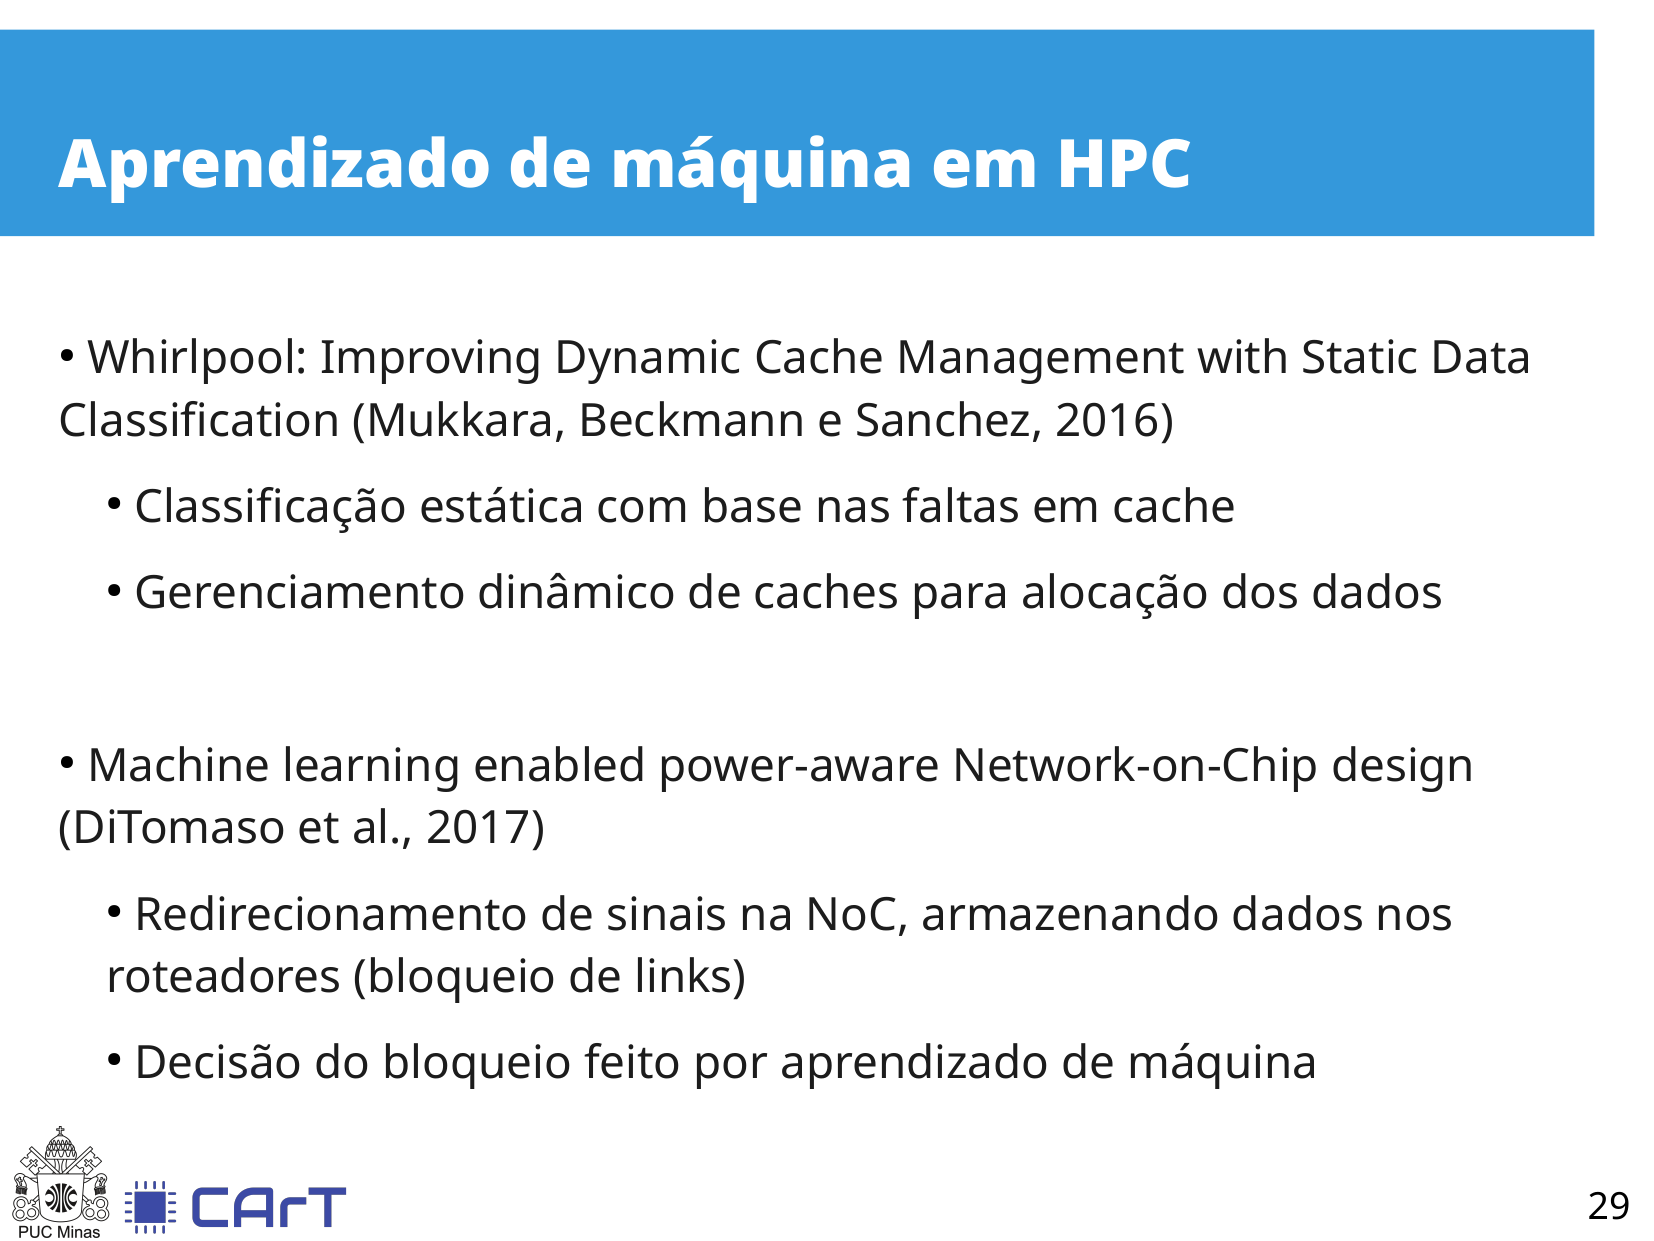

# Aprendizado de máquina em HPC
 Whirlpool: Improving Dynamic Cache Management with Static Data Classification (Mukkara, Beckmann e Sanchez, 2016)
 Classificação estática com base nas faltas em cache
 Gerenciamento dinâmico de caches para alocação dos dados
 Machine learning enabled power-aware Network-on-Chip design (DiTomaso et al., 2017)
 Redirecionamento de sinais na NoC, armazenando dados nos roteadores (bloqueio de links)
 Decisão do bloqueio feito por aprendizado de máquina
29